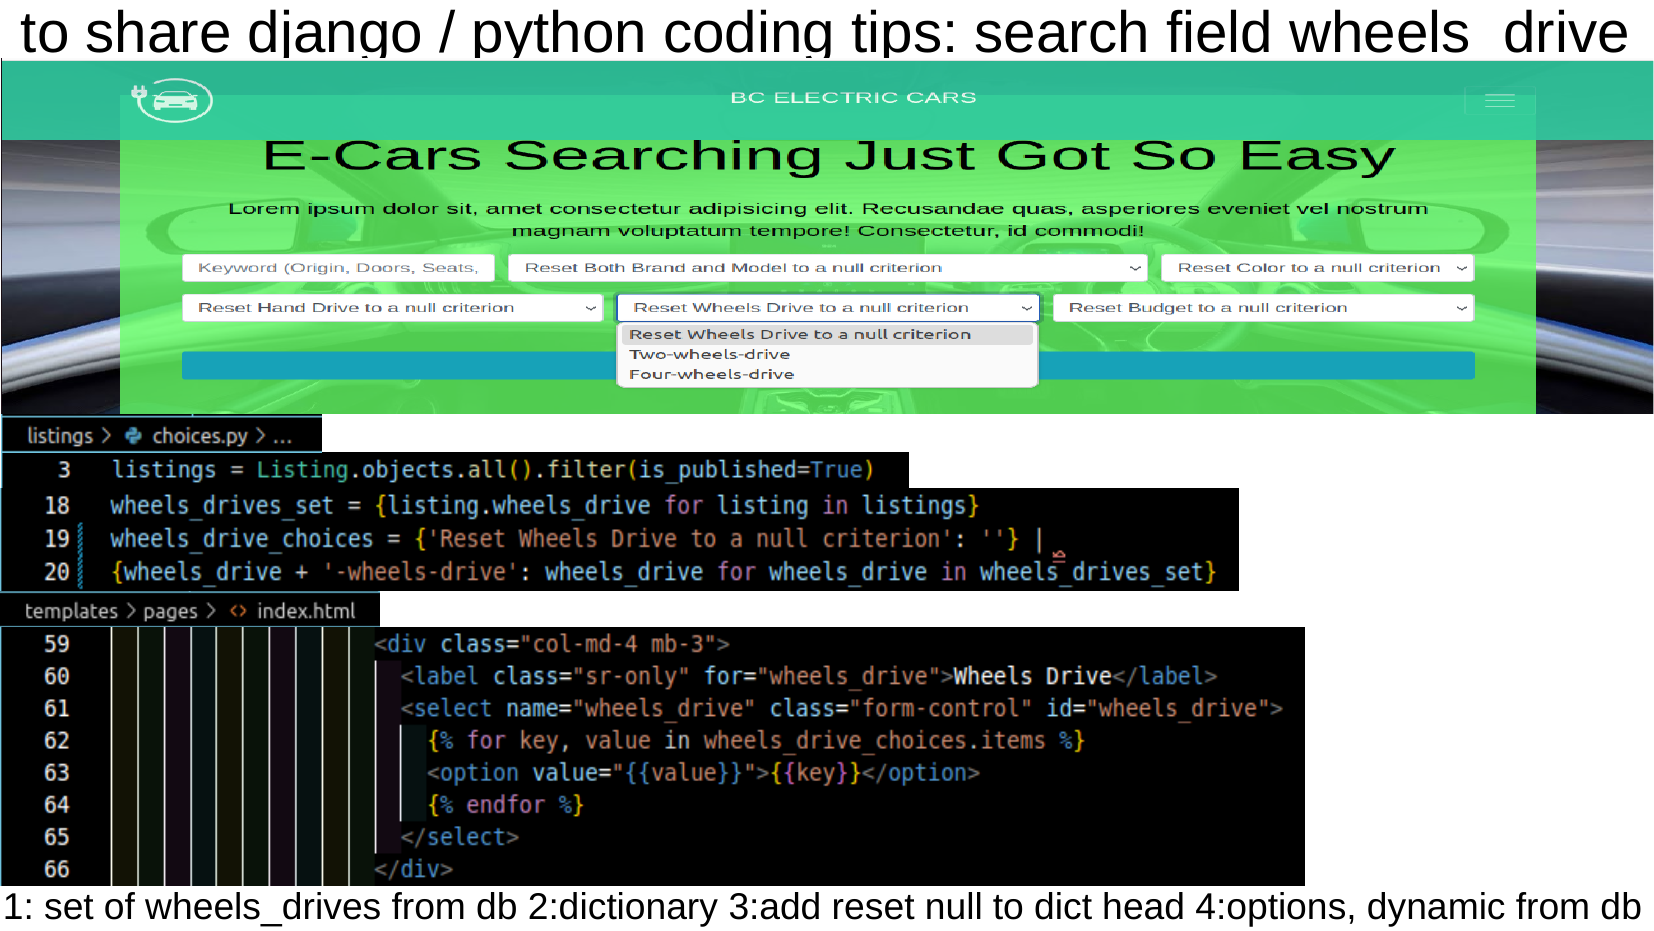

# to share django / python coding tips: search field wheels_drive
1: set of wheels_drives from db 2:dictionary 3:add reset null to dict head 4:options, dynamic from db